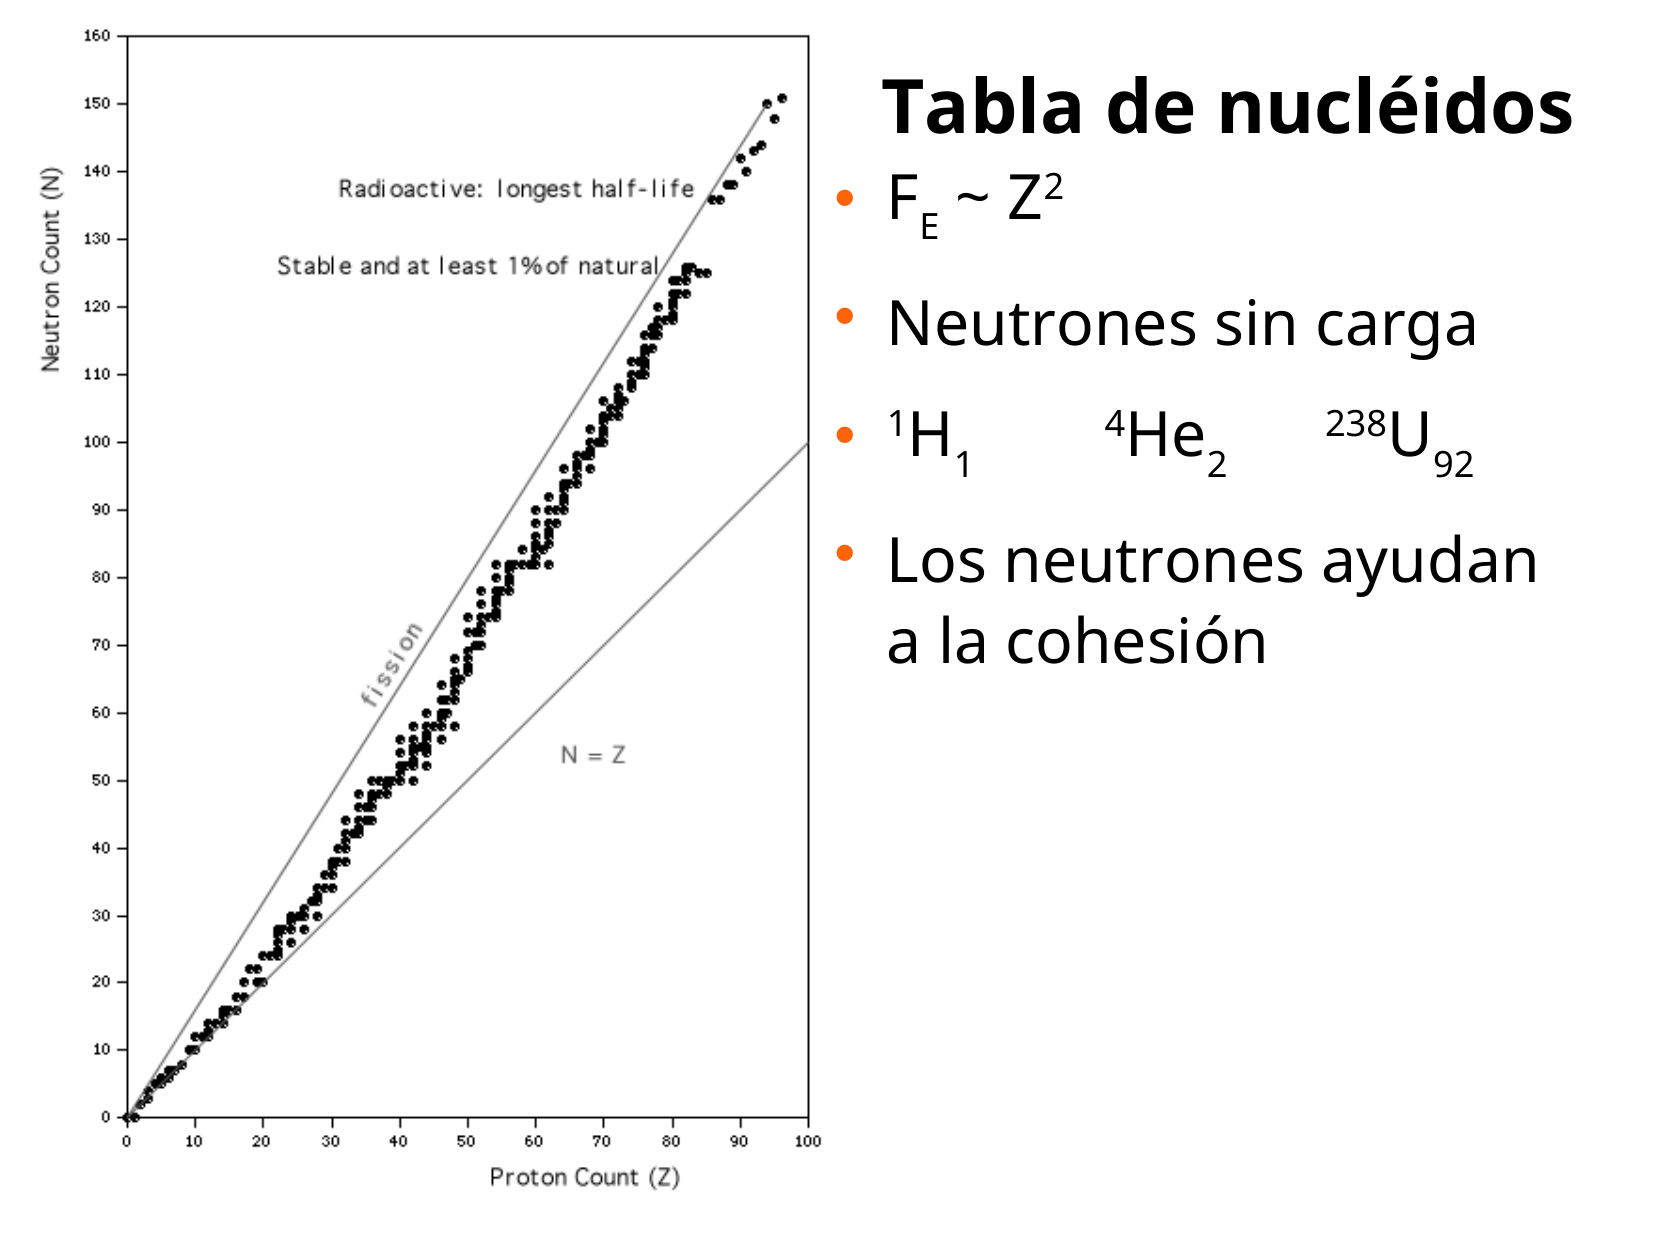

# Tabla de nucléidos
FE ~ Z2
Neutrones sin carga
1H1 4He2 238U92
Los neutrones ayudan a la cohesión